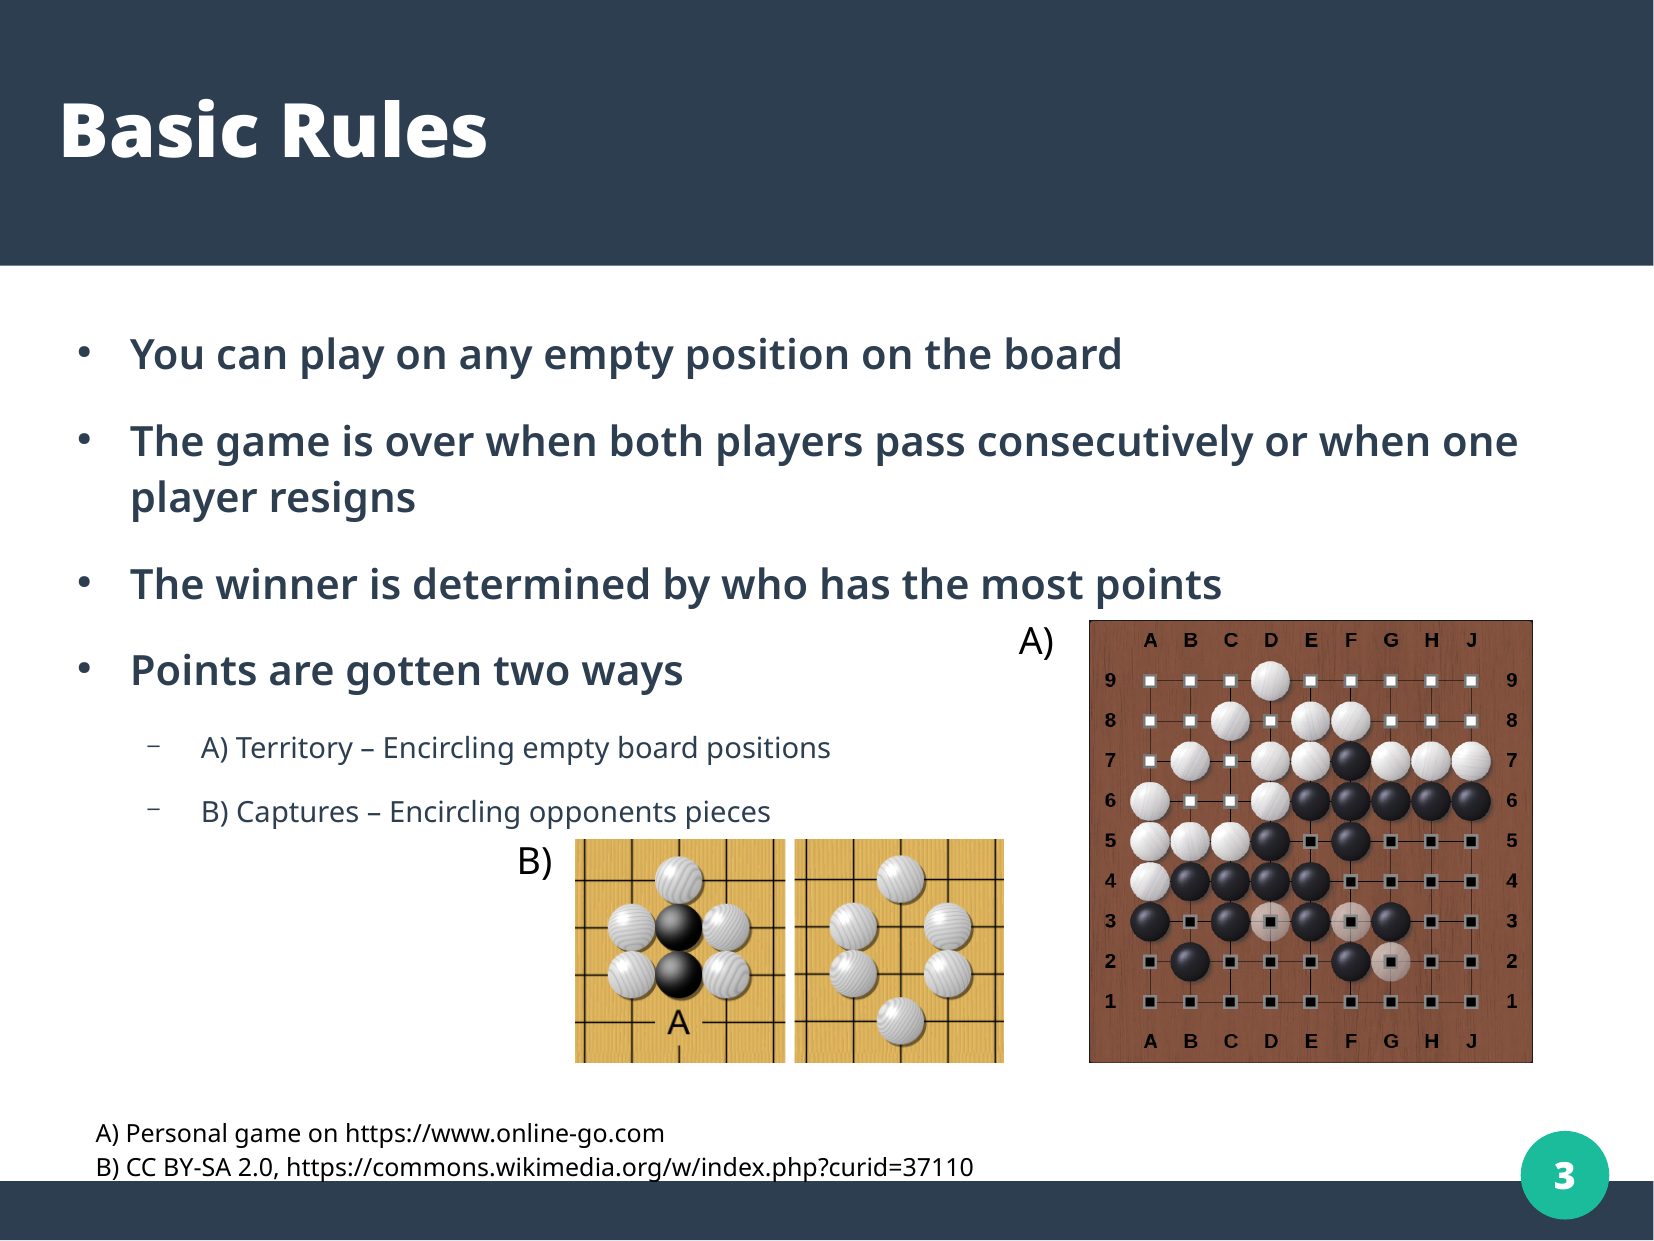

# Basic Rules
You can play on any empty position on the board
The game is over when both players pass consecutively or when one player resigns
The winner is determined by who has the most points
Points are gotten two ways
A) Territory – Encircling empty board positions
B) Captures – Encircling opponents pieces
A)
B)
A) Personal game on https://www.online-go.com
B) CC BY-SA 2.0, https://commons.wikimedia.org/w/index.php?curid=37110
3